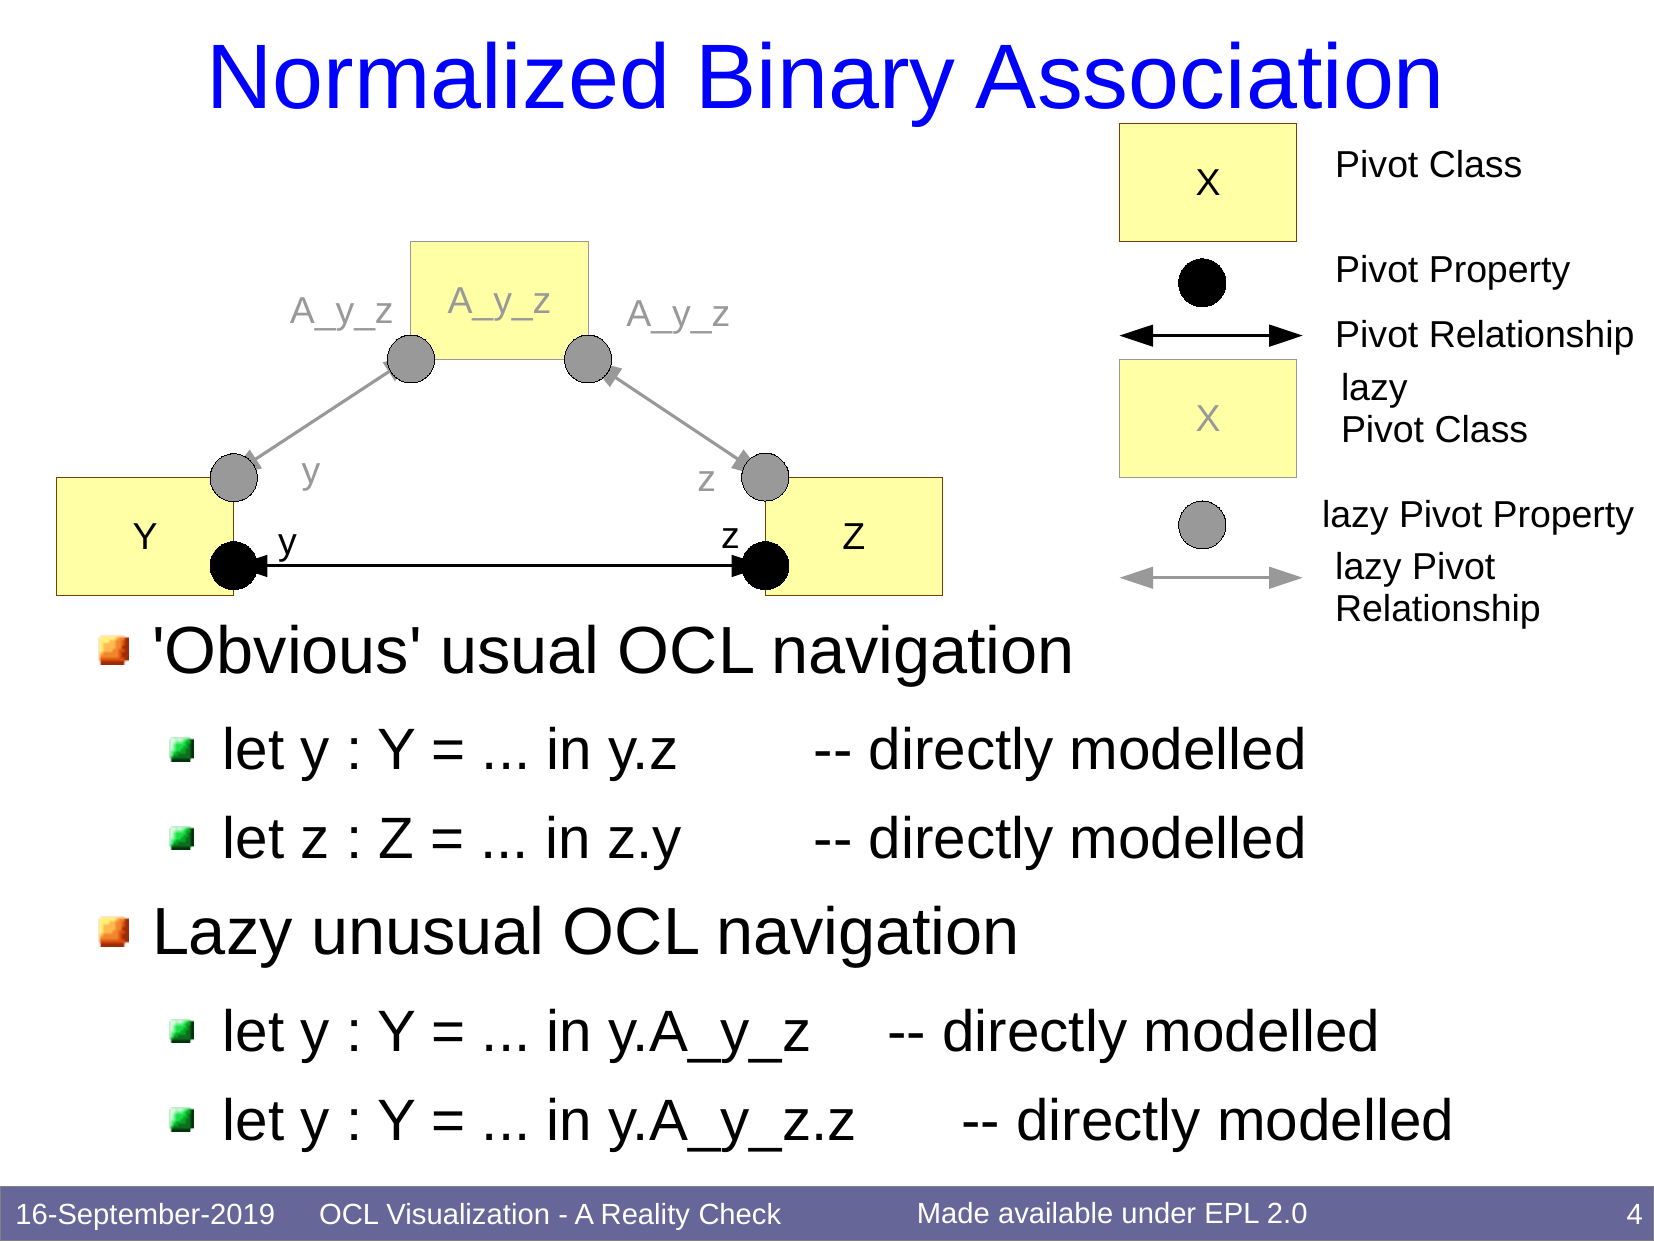

# Normalized Binary Association
X
X
Pivot Class
A_y_z
Pivot Property
A_y_z
A_y_z
Pivot Relationship
X
lazy
Pivot Class
y
z
Y
Z
lazy Pivot Property
z
y
lazy Pivot
Relationship
'Obvious' usual OCL navigation
let y : Y = ... in y.z		-- directly modelled
let z : Z = ... in z.y		-- directly modelled
Lazy unusual OCL navigation
let y : Y = ... in y.A_y_z		-- directly modelled
let y : Y = ... in y.A_y_z.z		-- directly modelled
16-September-2019
OCL Visualization - A Reality Check
4